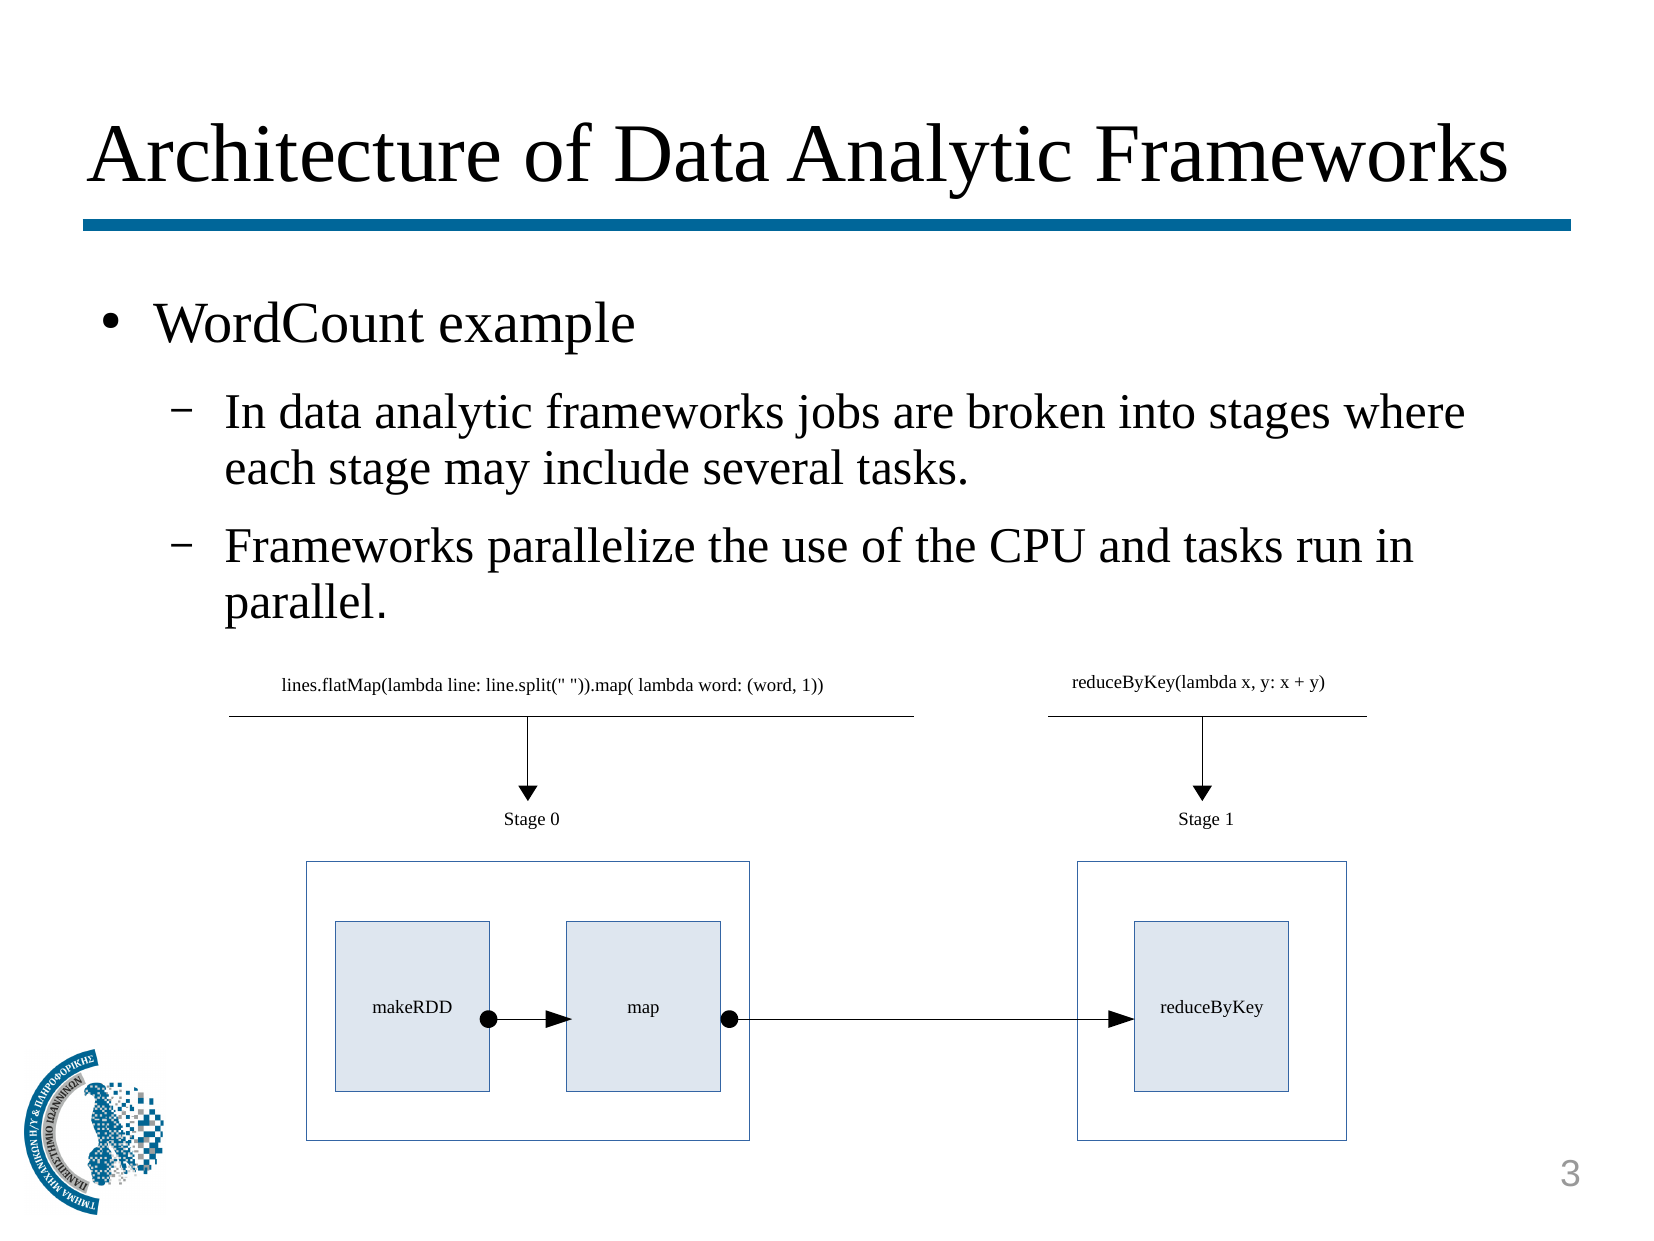

# Architecture of Data Analytic Frameworks
WordCount example
In data analytic frameworks jobs are broken into stages where each stage may include several tasks.
Frameworks parallelize the use of the CPU and tasks run in parallel.
 reduceByKey(lambda x, y: x + y)
 lines.flatMap(lambda line: line.split(" ")).map( lambda word: (word, 1))
 Stage 0
 Stage 1
makeRDD
map
reduceByKey
3